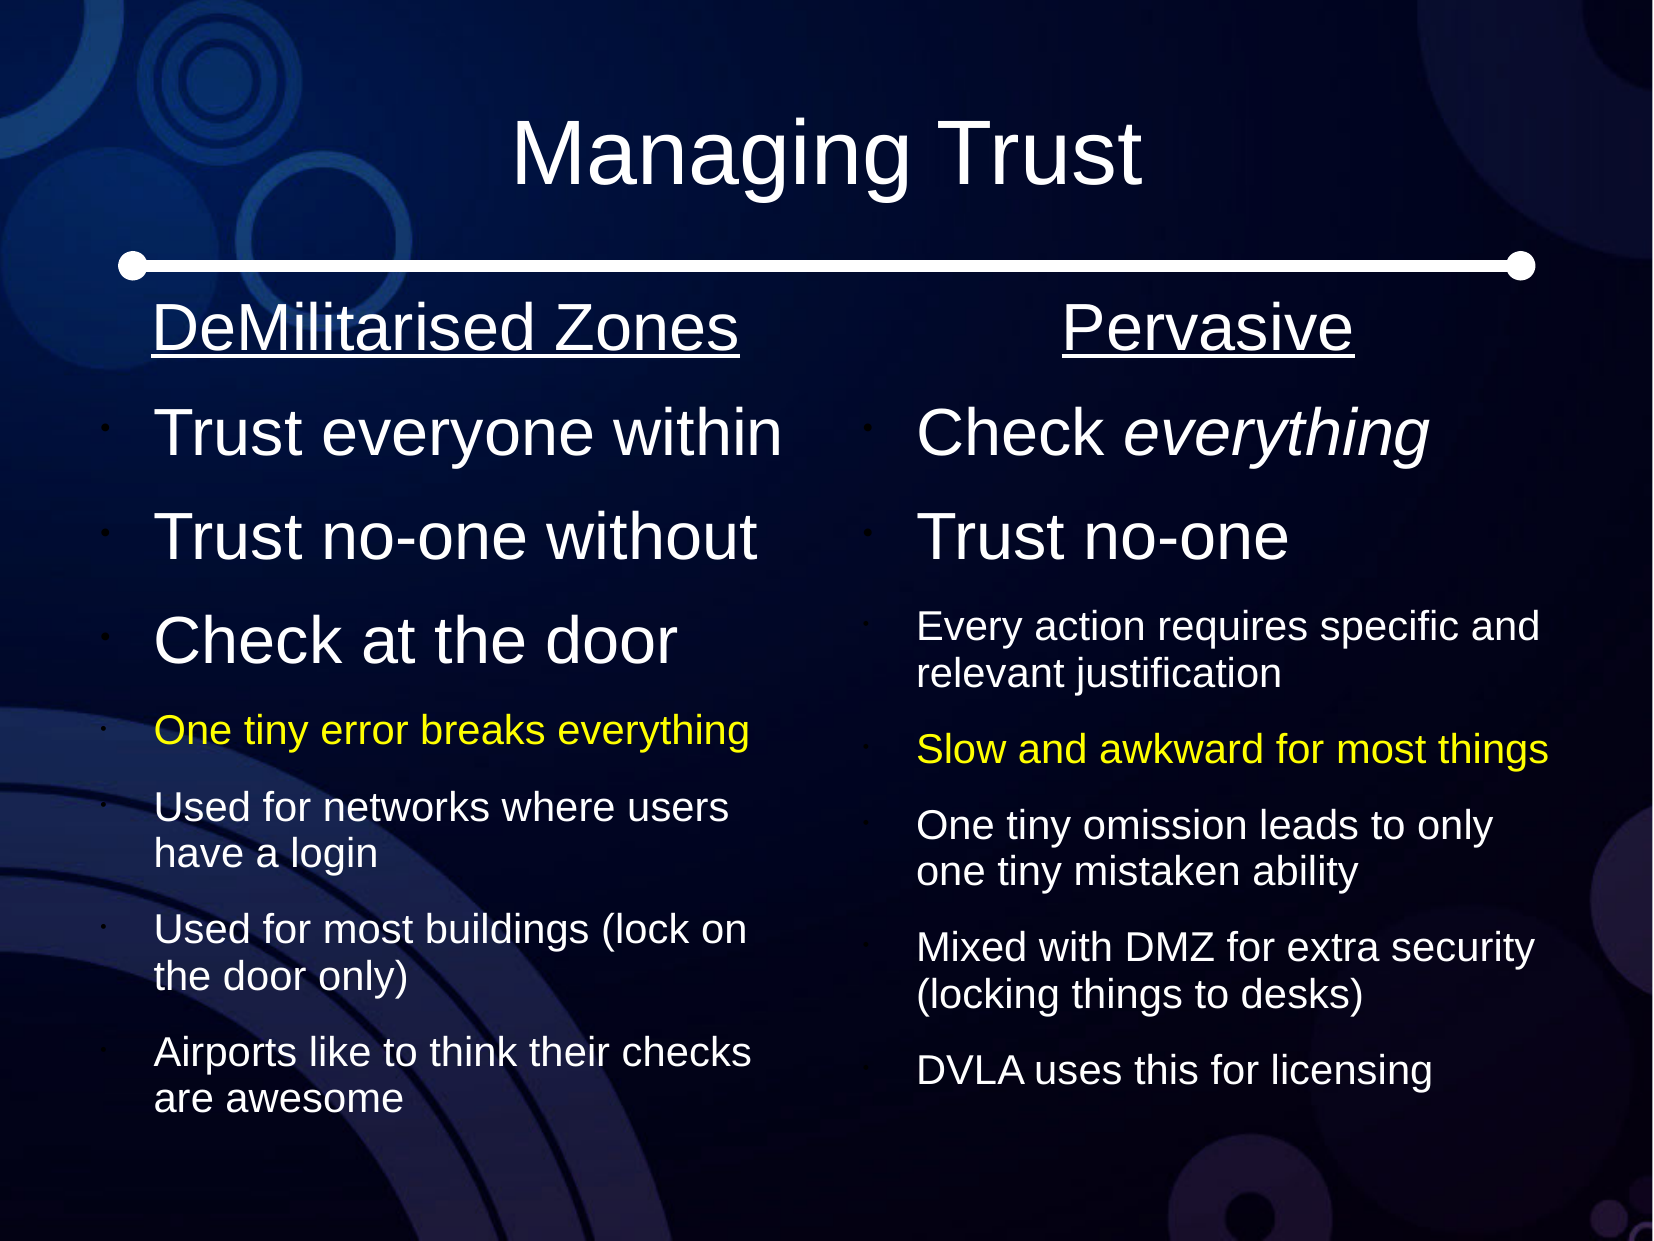

# Managing Trust
DeMilitarised Zones
Trust everyone within
Trust no-one without
Check at the door
One tiny error breaks everything
Used for networks where users have a login
Used for most buildings (lock on the door only)
Airports like to think their checks are awesome
Pervasive
Check everything
Trust no-one
Every action requires specific and relevant justification
Slow and awkward for most things
One tiny omission leads to only one tiny mistaken ability
Mixed with DMZ for extra security (locking things to desks)
DVLA uses this for licensing